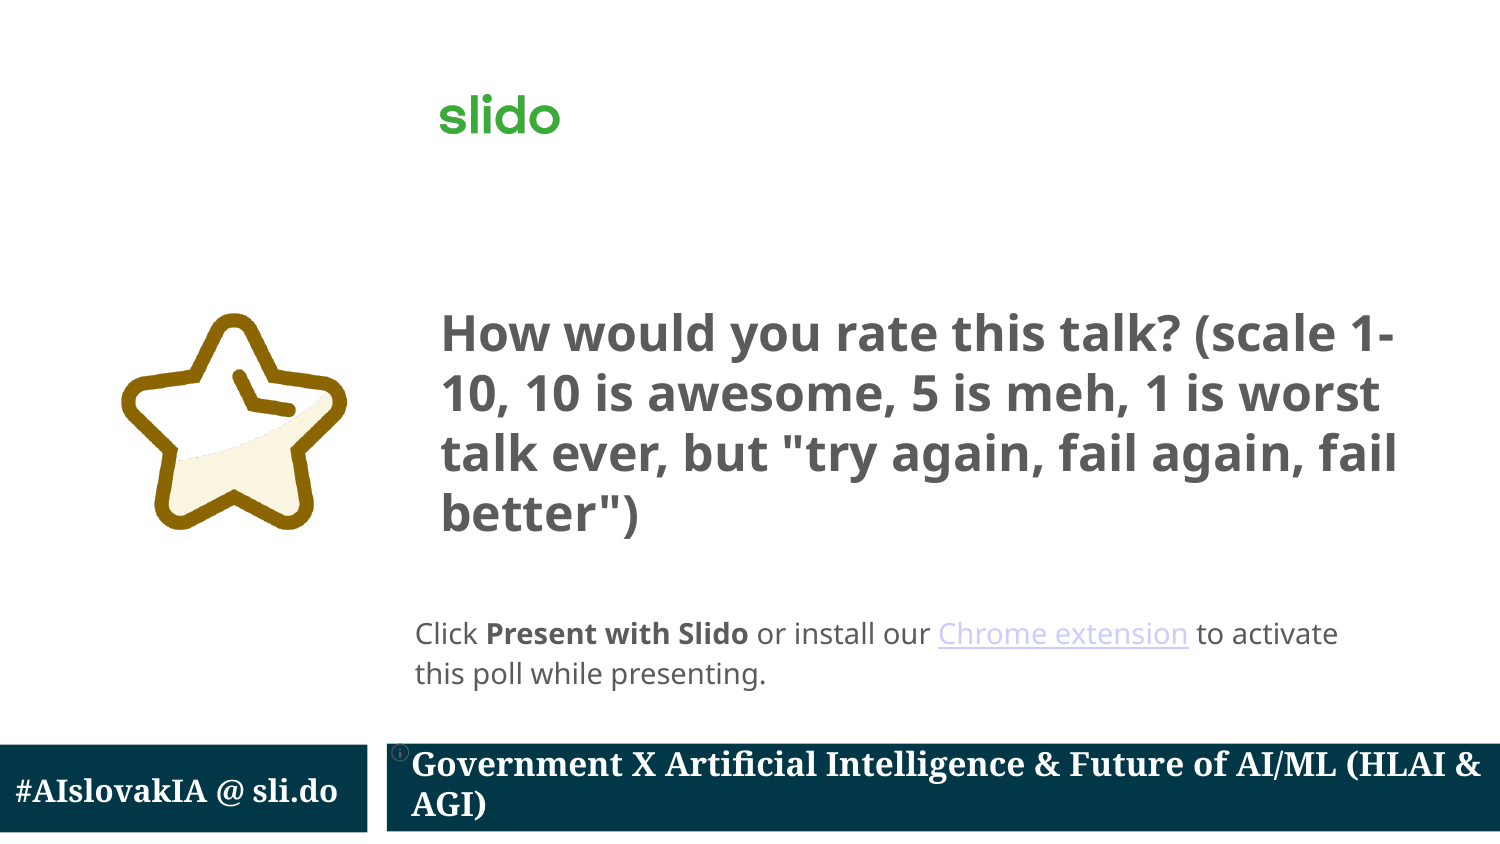

How would you rate this talk? (scale 1-10, 10 is awesome, 5 is meh, 1 is worst talk ever, but "try again, fail again, fail better")
Click Present with Slido or install our Chrome extension to activate this poll while presenting.
ⓘ
Government X Artificial Intelligence & Future of AI/ML (HLAI & AGI)
#AIslovakIA @ sli.do